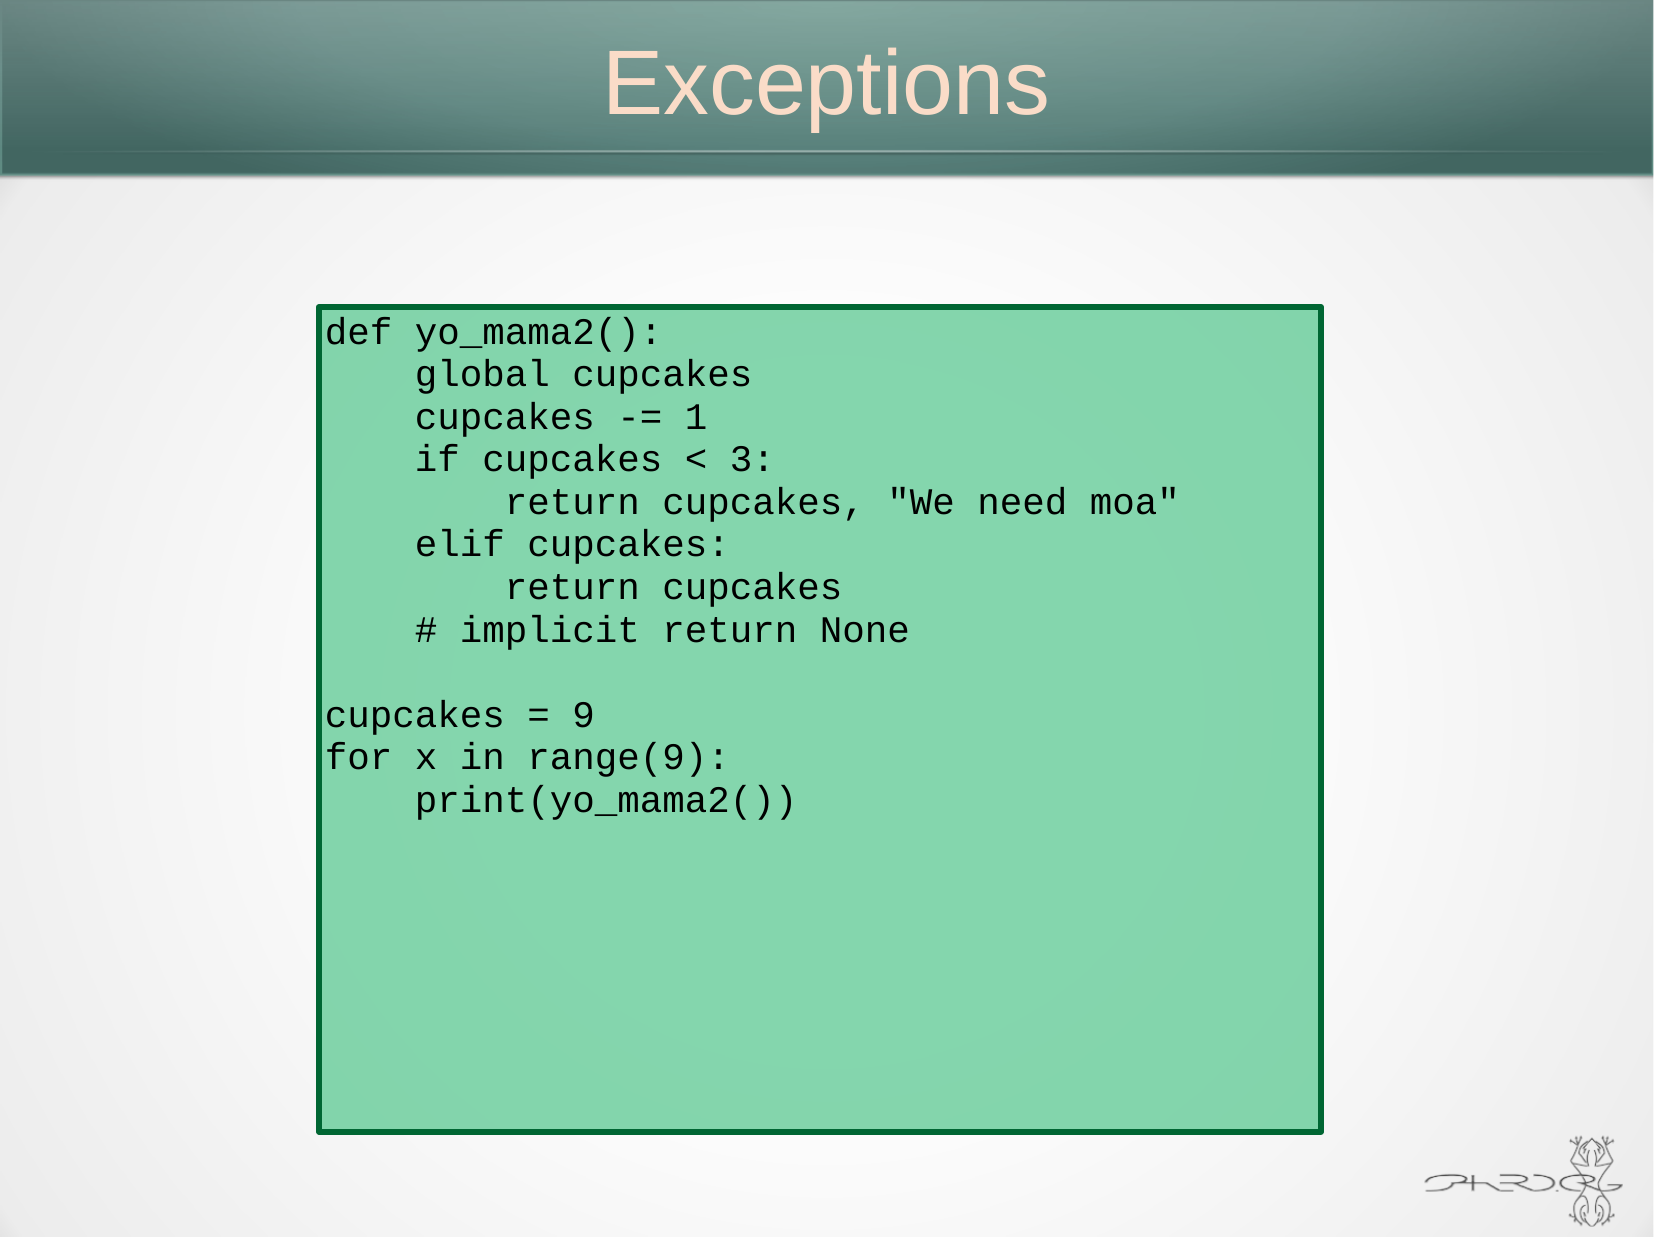

# Exceptions
def yo_mama2():
 global cupcakes
 cupcakes -= 1
 if cupcakes < 3:
 return cupcakes, "We need moa"
 elif cupcakes:
 return cupcakes
 # implicit return None
cupcakes = 9
for x in range(9):
 print(yo_mama2())